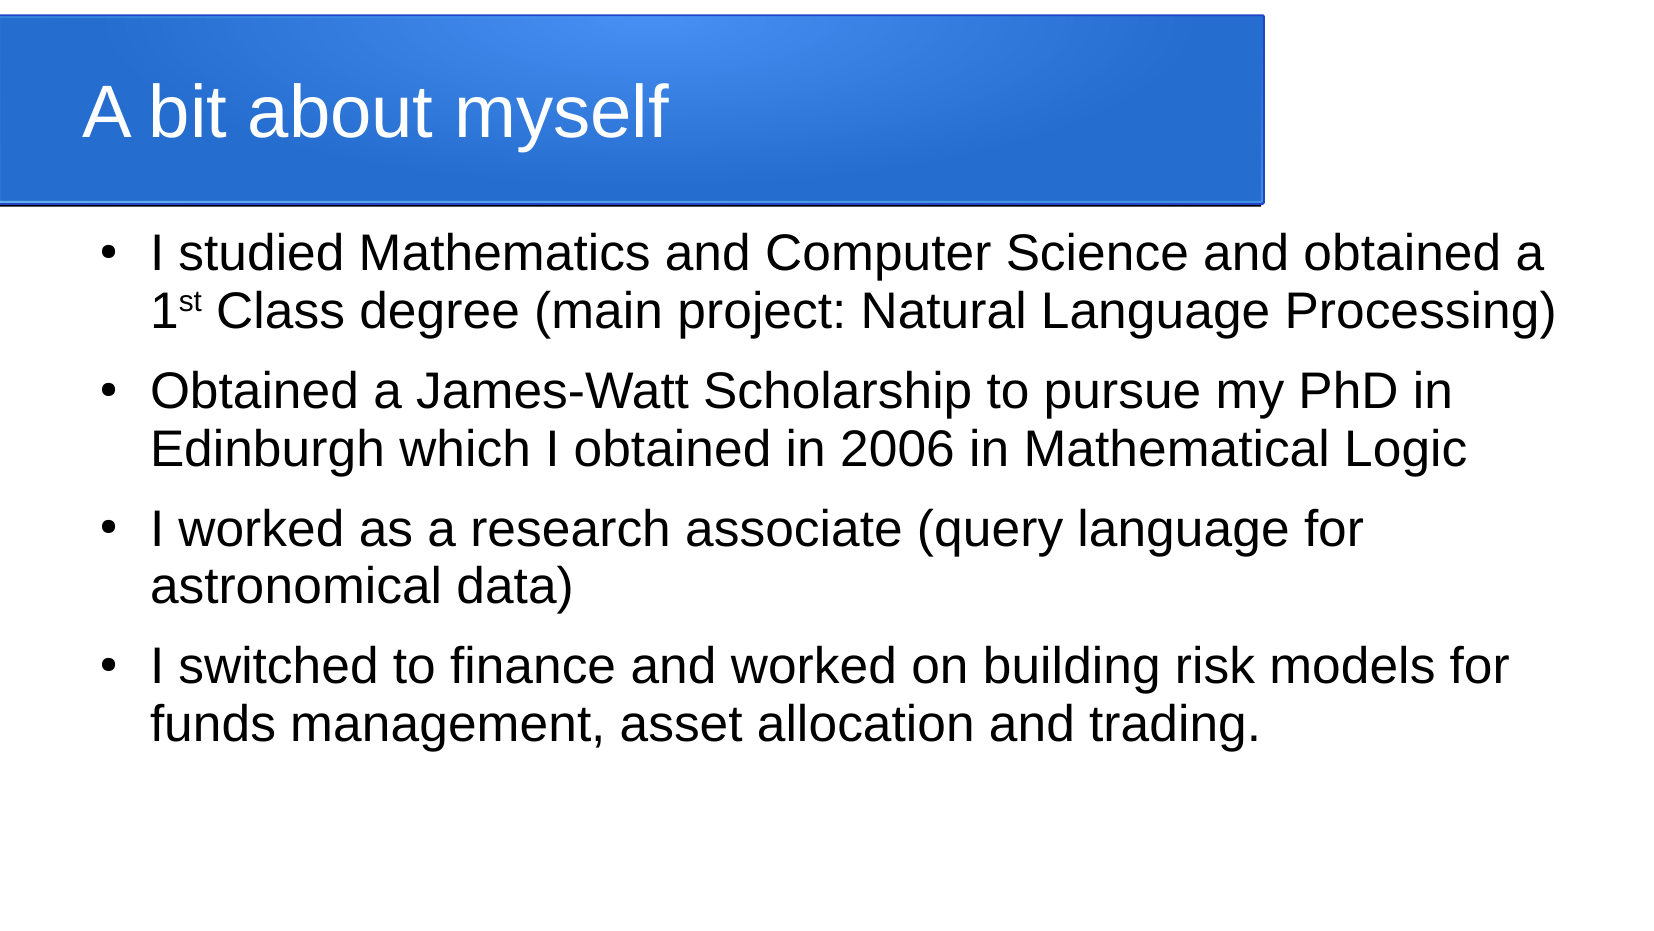

# A bit about myself
I studied Mathematics and Computer Science and obtained a 1st Class degree (main project: Natural Language Processing)
Obtained a James-Watt Scholarship to pursue my PhD in Edinburgh which I obtained in 2006 in Mathematical Logic
I worked as a research associate (query language for astronomical data)
I switched to finance and worked on building risk models for funds management, asset allocation and trading.